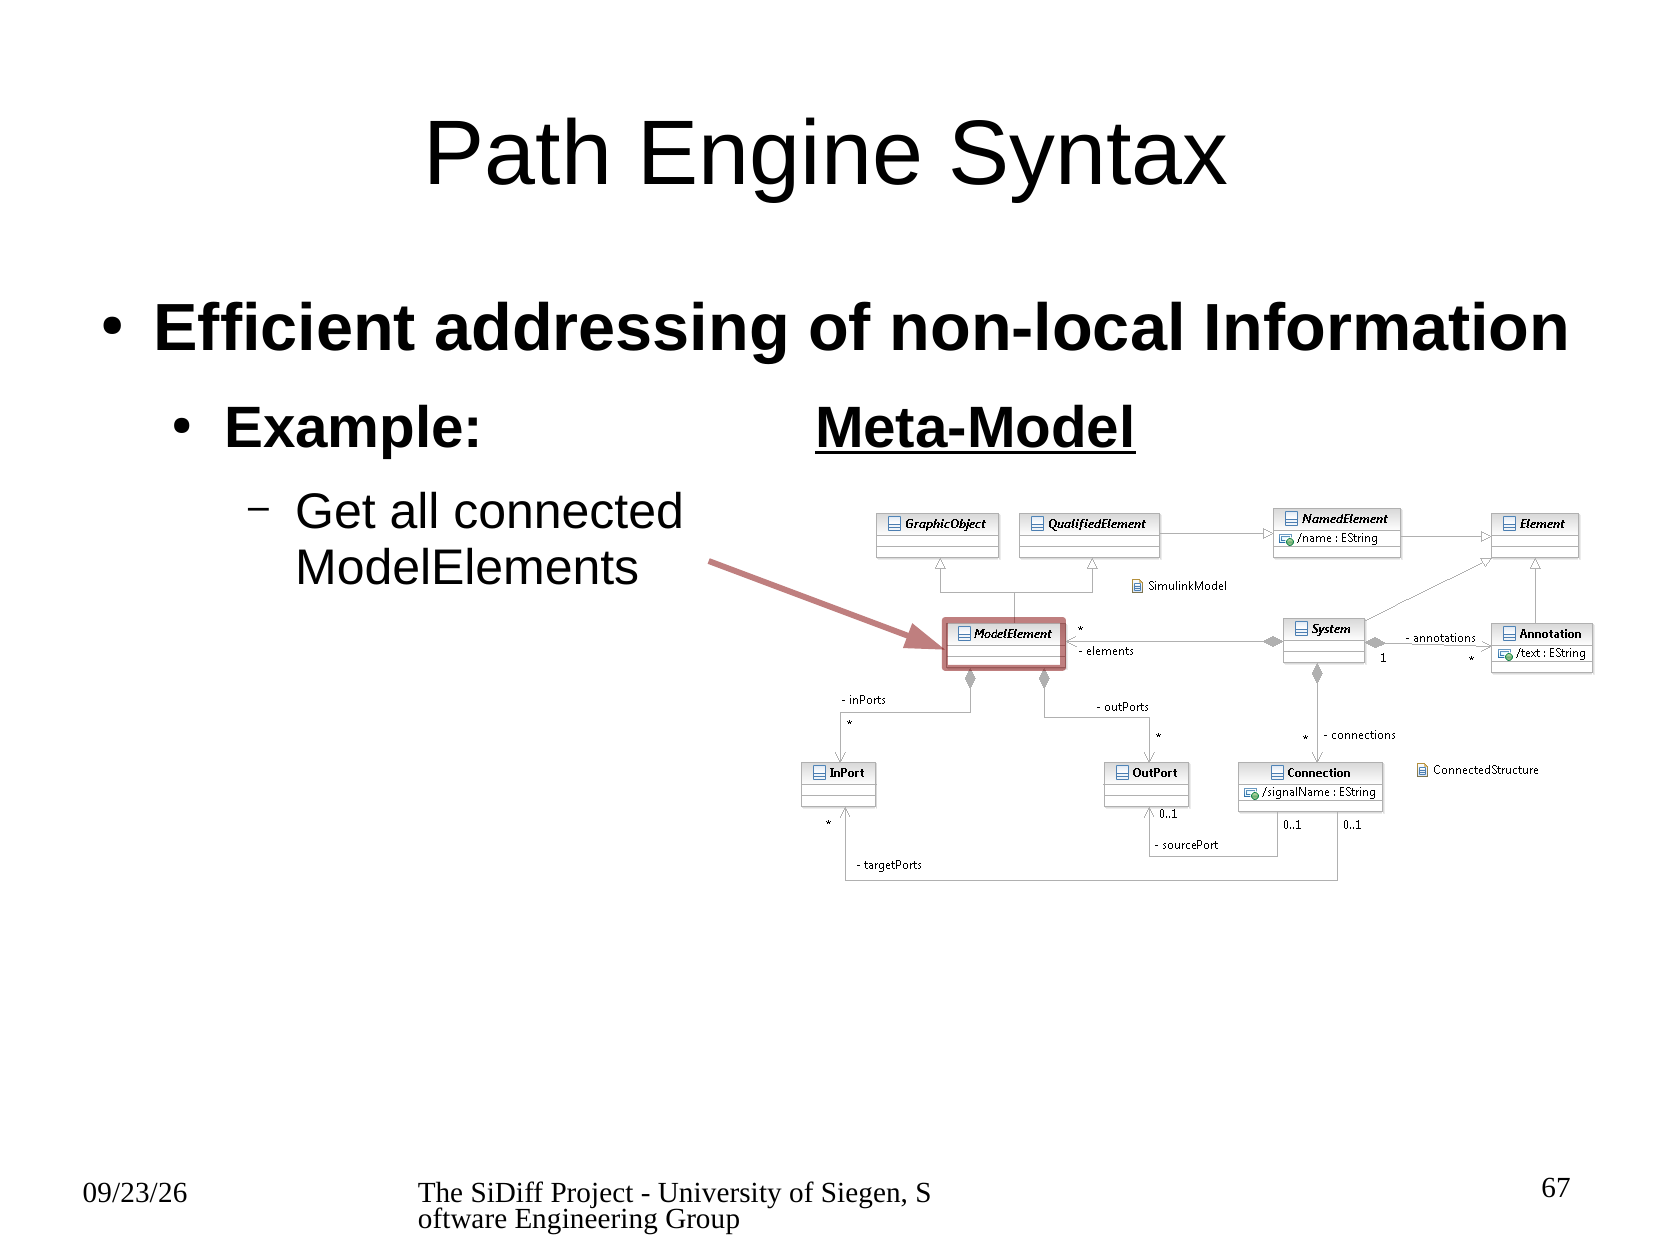

# Path Engine Syntax
Efficient addressing of non-local Information
Example: 					Meta-Model
Get all connected
ModelElements
67
The SiDiff Project - University of Siegen, Software Engineering Group